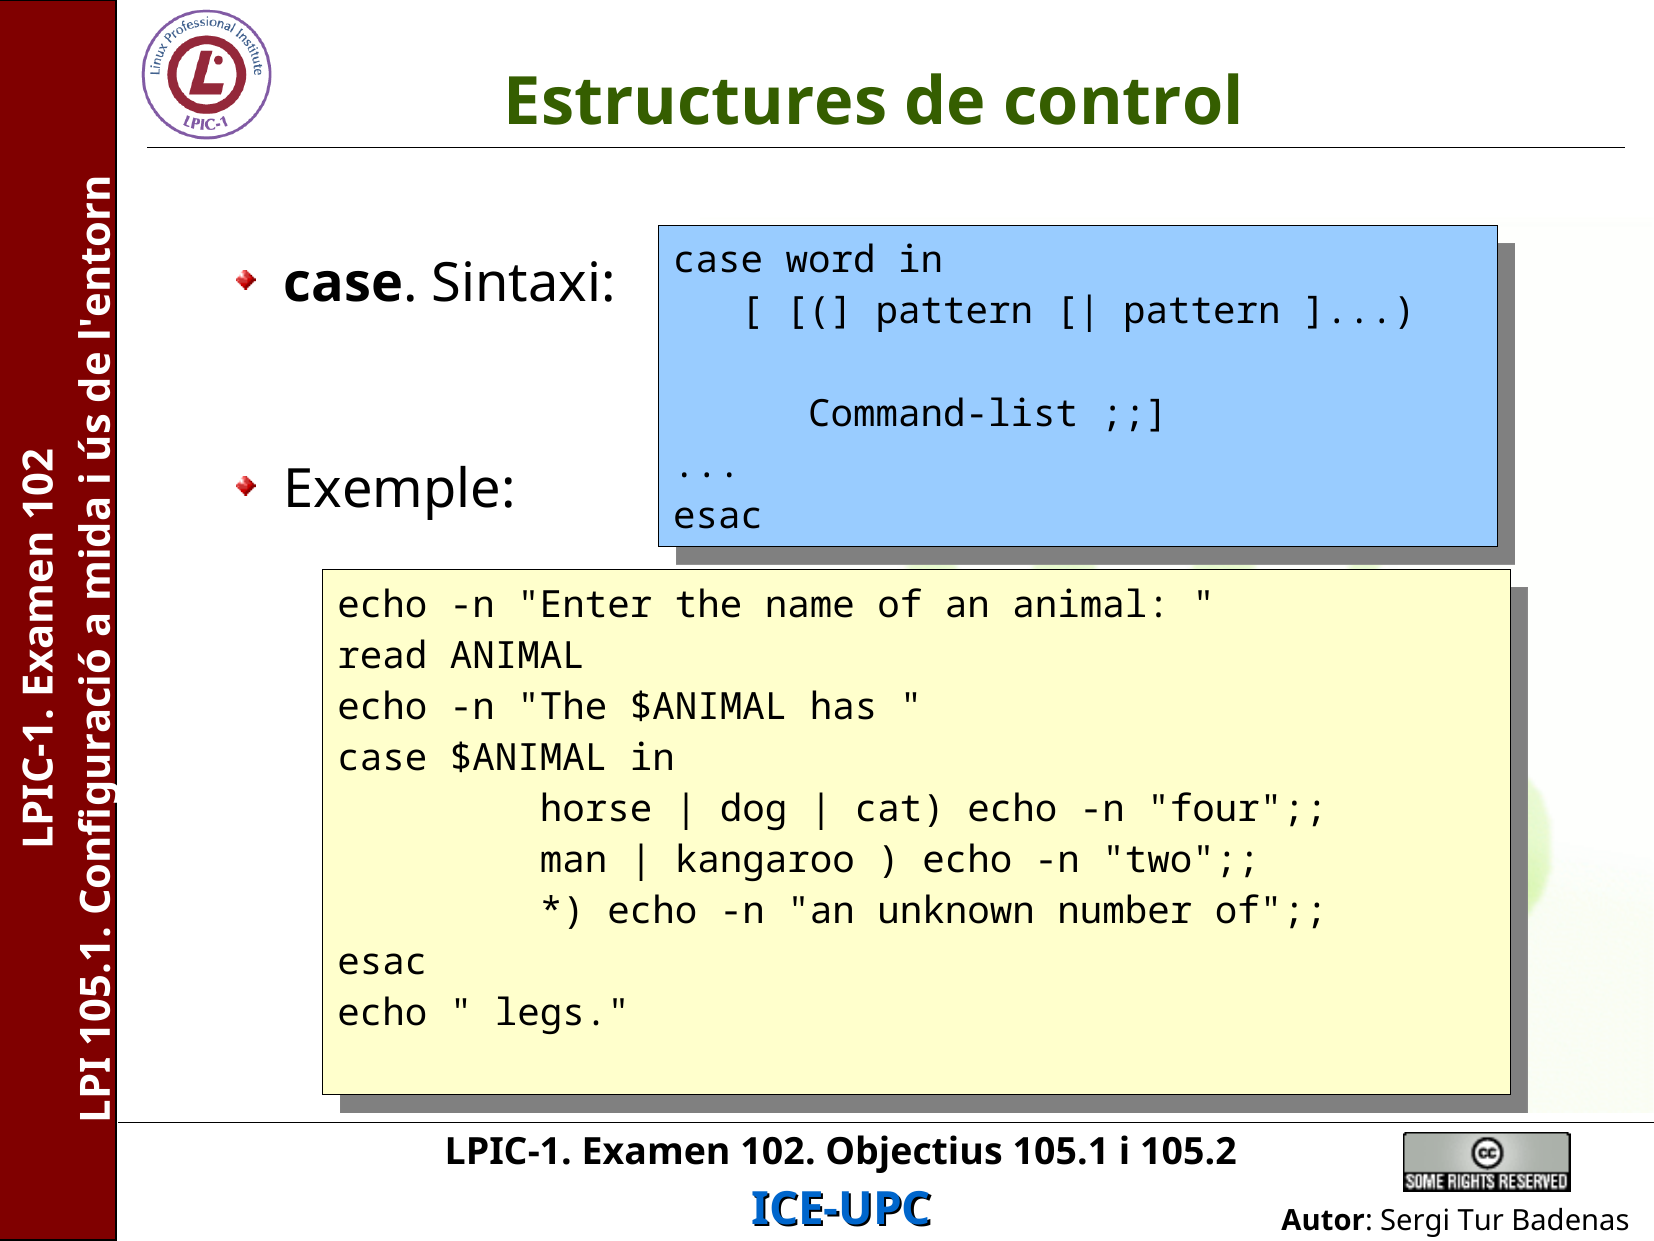

# Estructures de control
case word in
 [ [(] pattern [| pattern ]...)
 Command-list ;;]
...
esac
case. Sintaxi:
Exemple:
echo -n "Enter the name of an animal: "
read ANIMAL
echo -n "The $ANIMAL has "
case $ANIMAL in
 horse | dog | cat) echo -n "four";;
 man | kangaroo ) echo -n "two";;
 *) echo -n "an unknown number of";;
esac
echo " legs."